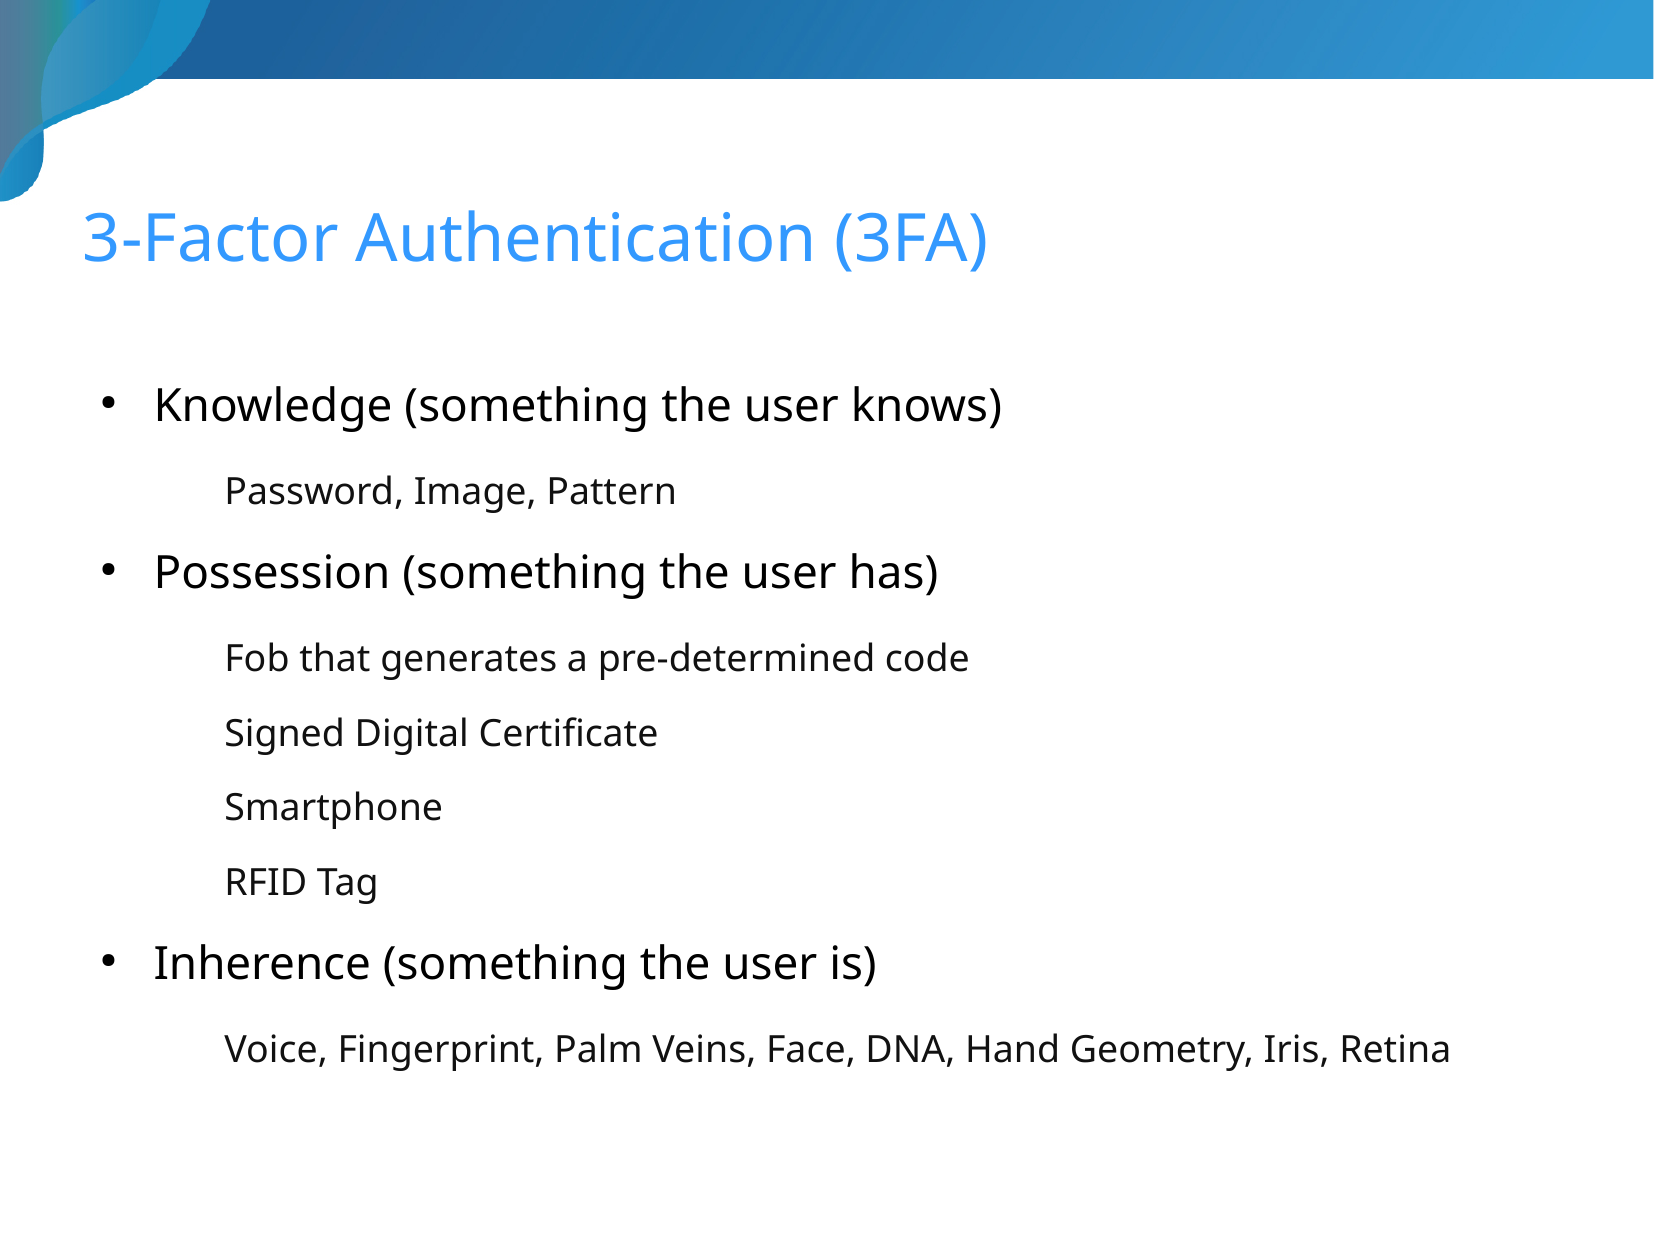

3-Factor Authentication (3FA)
# Knowledge (something the user knows)
Password, Image, Pattern
Possession (something the user has)
Fob that generates a pre-determined code
Signed Digital Certificate
Smartphone
RFID Tag
Inherence (something the user is)
Voice, Fingerprint, Palm Veins, Face, DNA, Hand Geometry, Iris, Retina